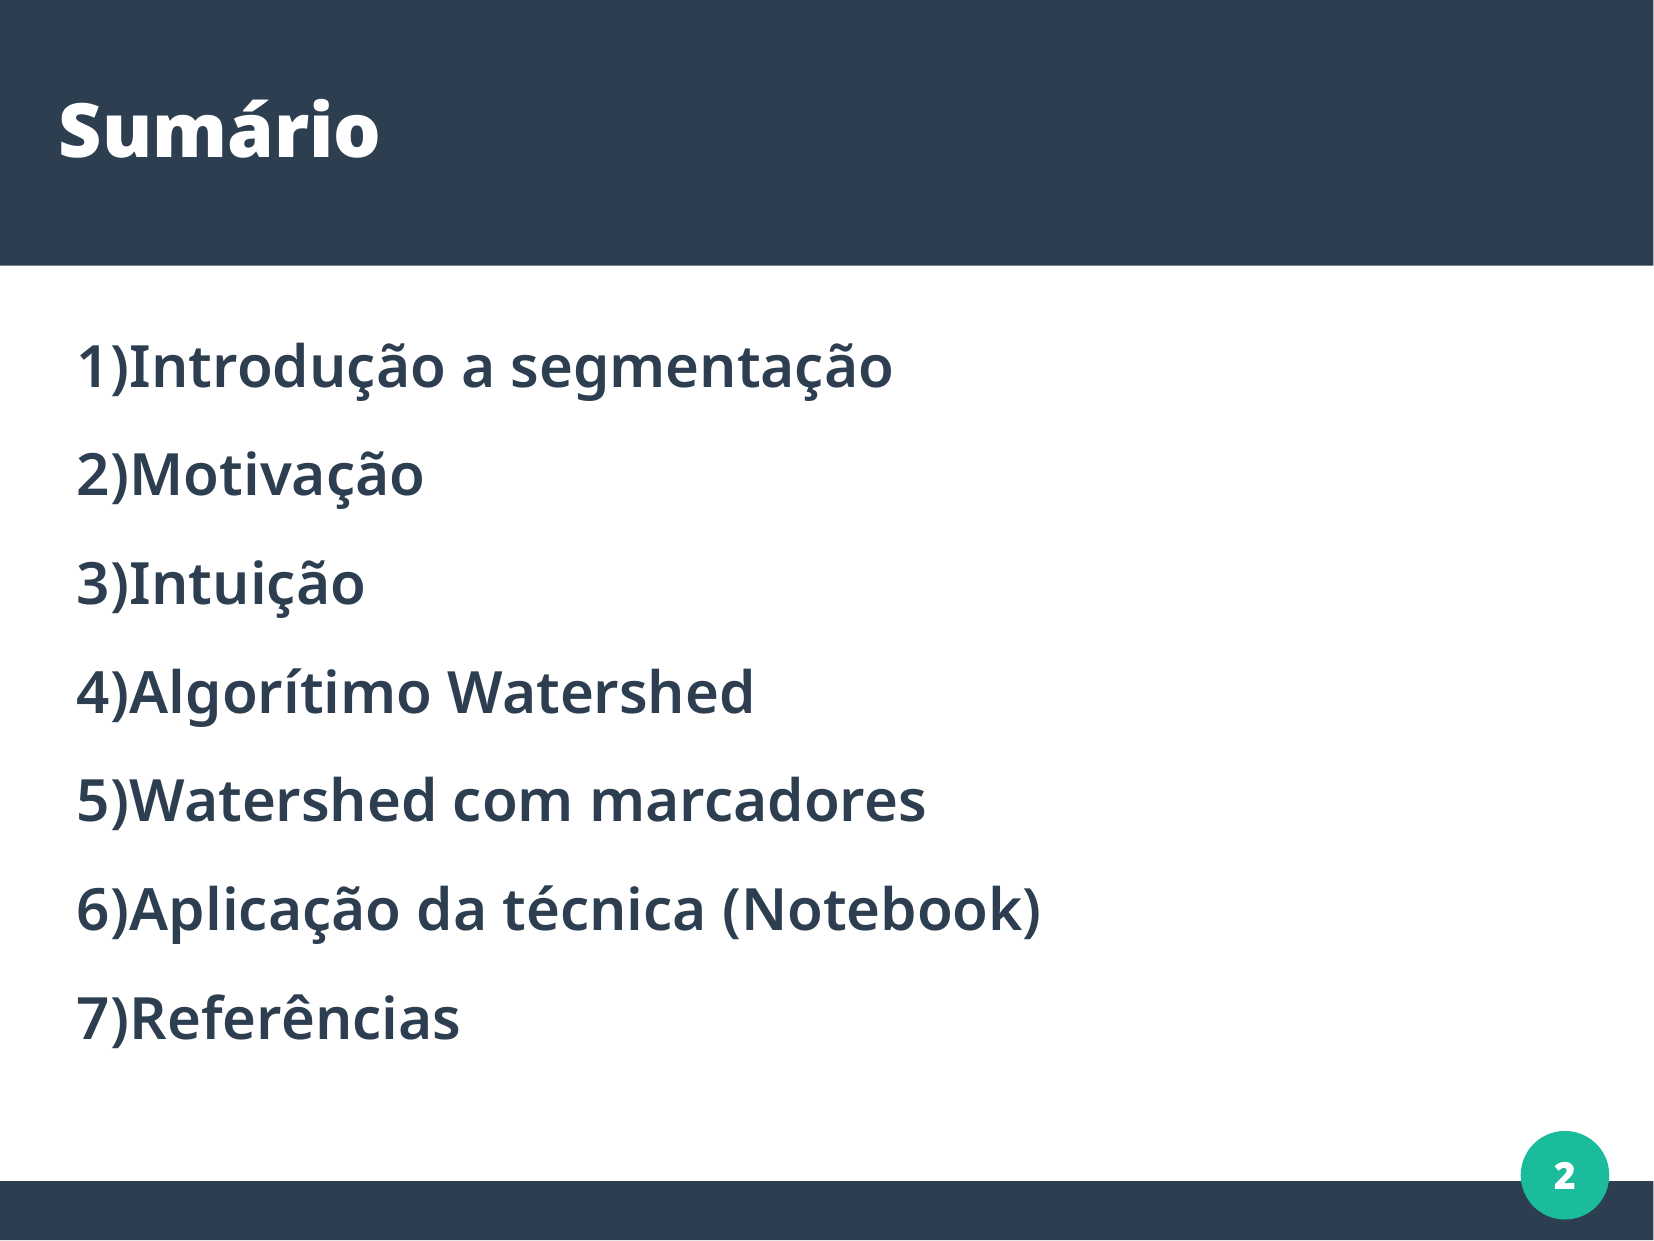

# Sumário
Introdução a segmentação
Motivação
Intuição
Algorítimo Watershed
Watershed com marcadores
Aplicação da técnica (Notebook)
Referências
2